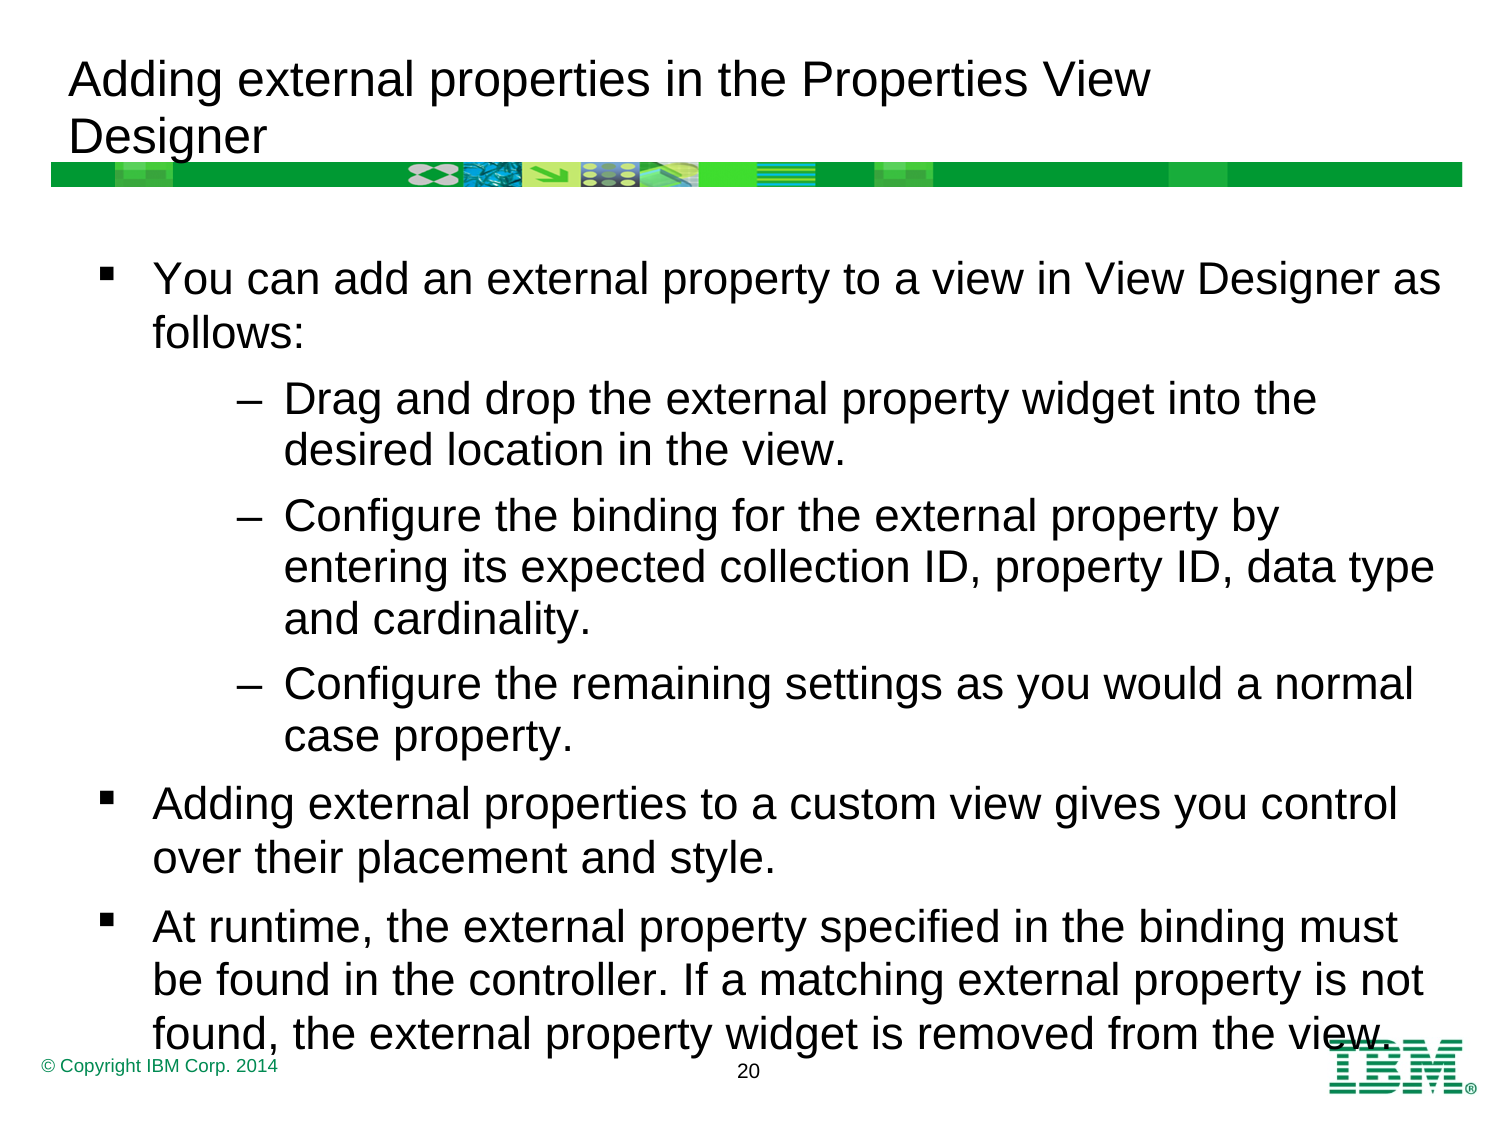

# Adding external properties in the Properties View Designer
You can add an external property to a view in View Designer as follows:
Drag and drop the external property widget into the desired location in the view.
Configure the binding for the external property by entering its expected collection ID, property ID, data type and cardinality.
Configure the remaining settings as you would a normal case property.
Adding external properties to a custom view gives you control over their placement and style.
At runtime, the external property specified in the binding must be found in the controller. If a matching external property is not found, the external property widget is removed from the view.
20